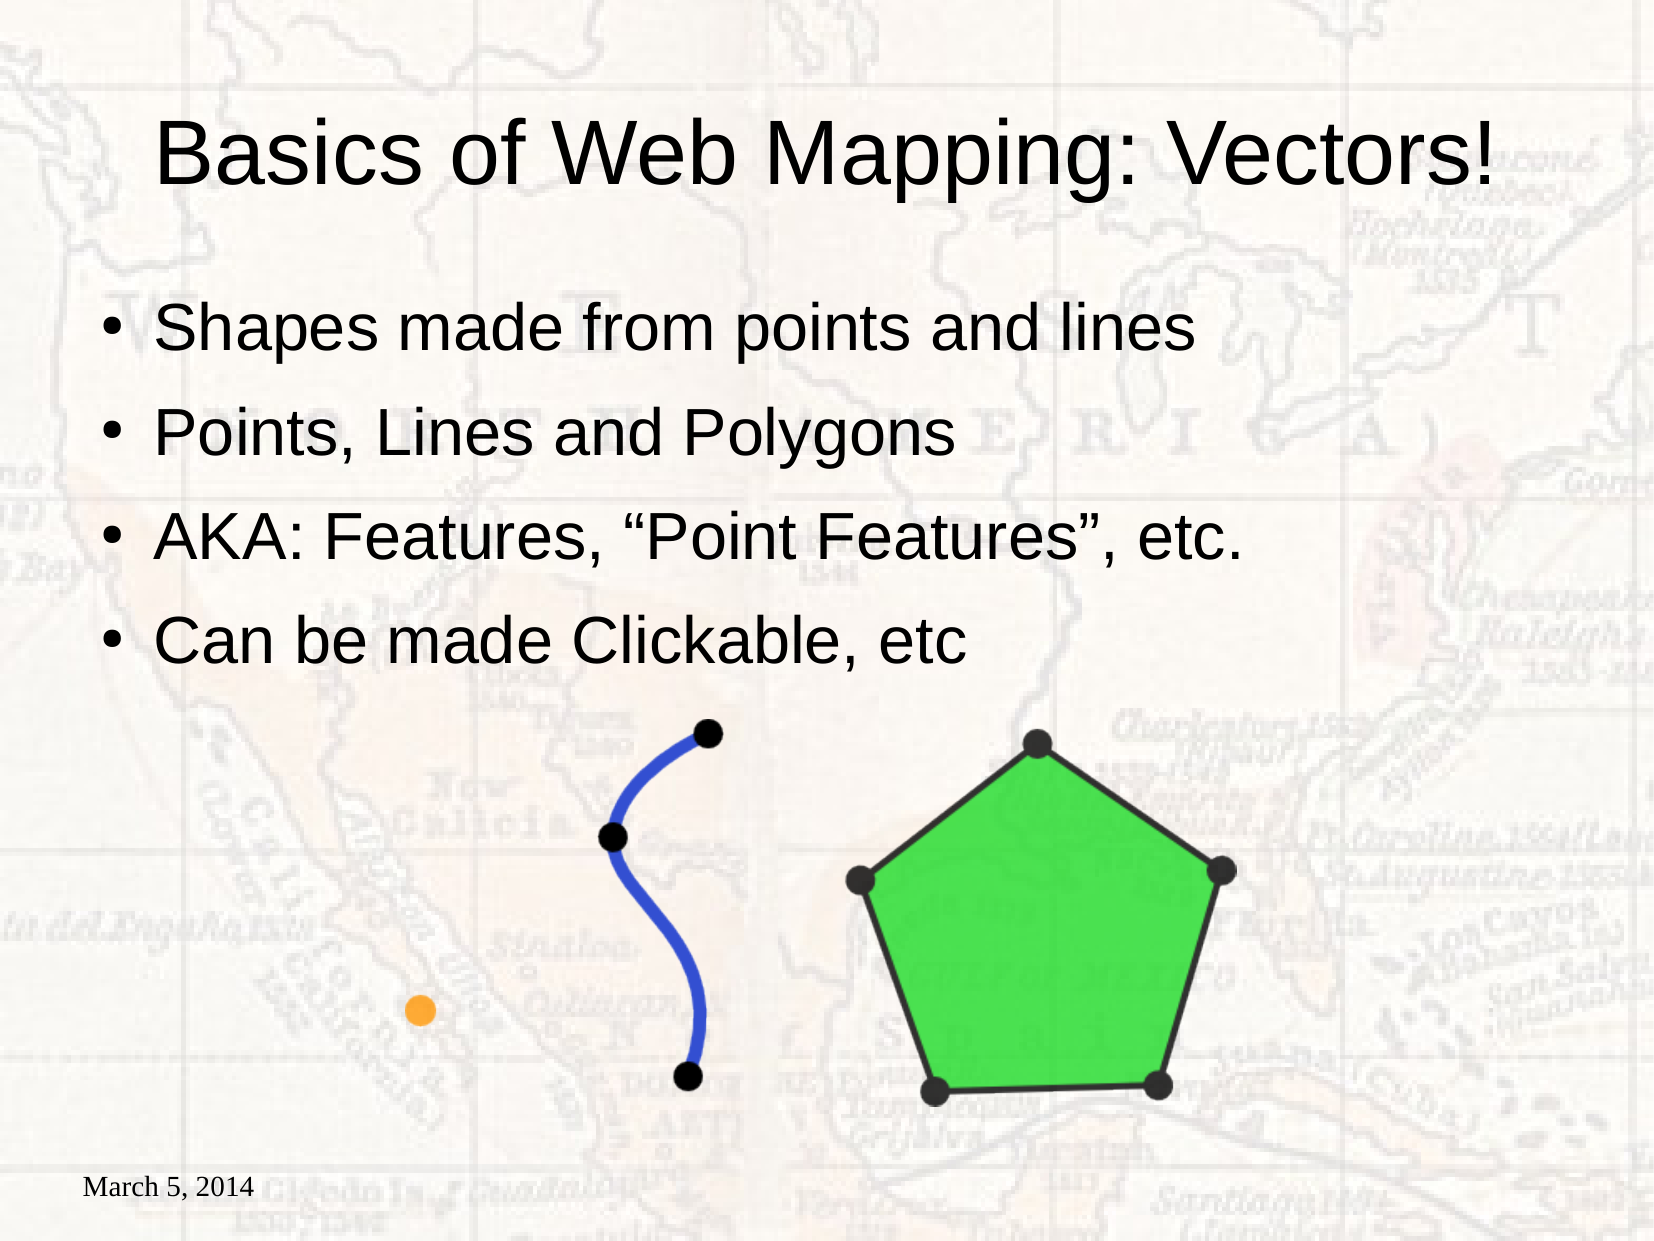

# Basics of Web Mapping: Vectors!
Shapes made from points and lines
Points, Lines and Polygons
AKA: Features, “Point Features”, etc.
Can be made Clickable, etc